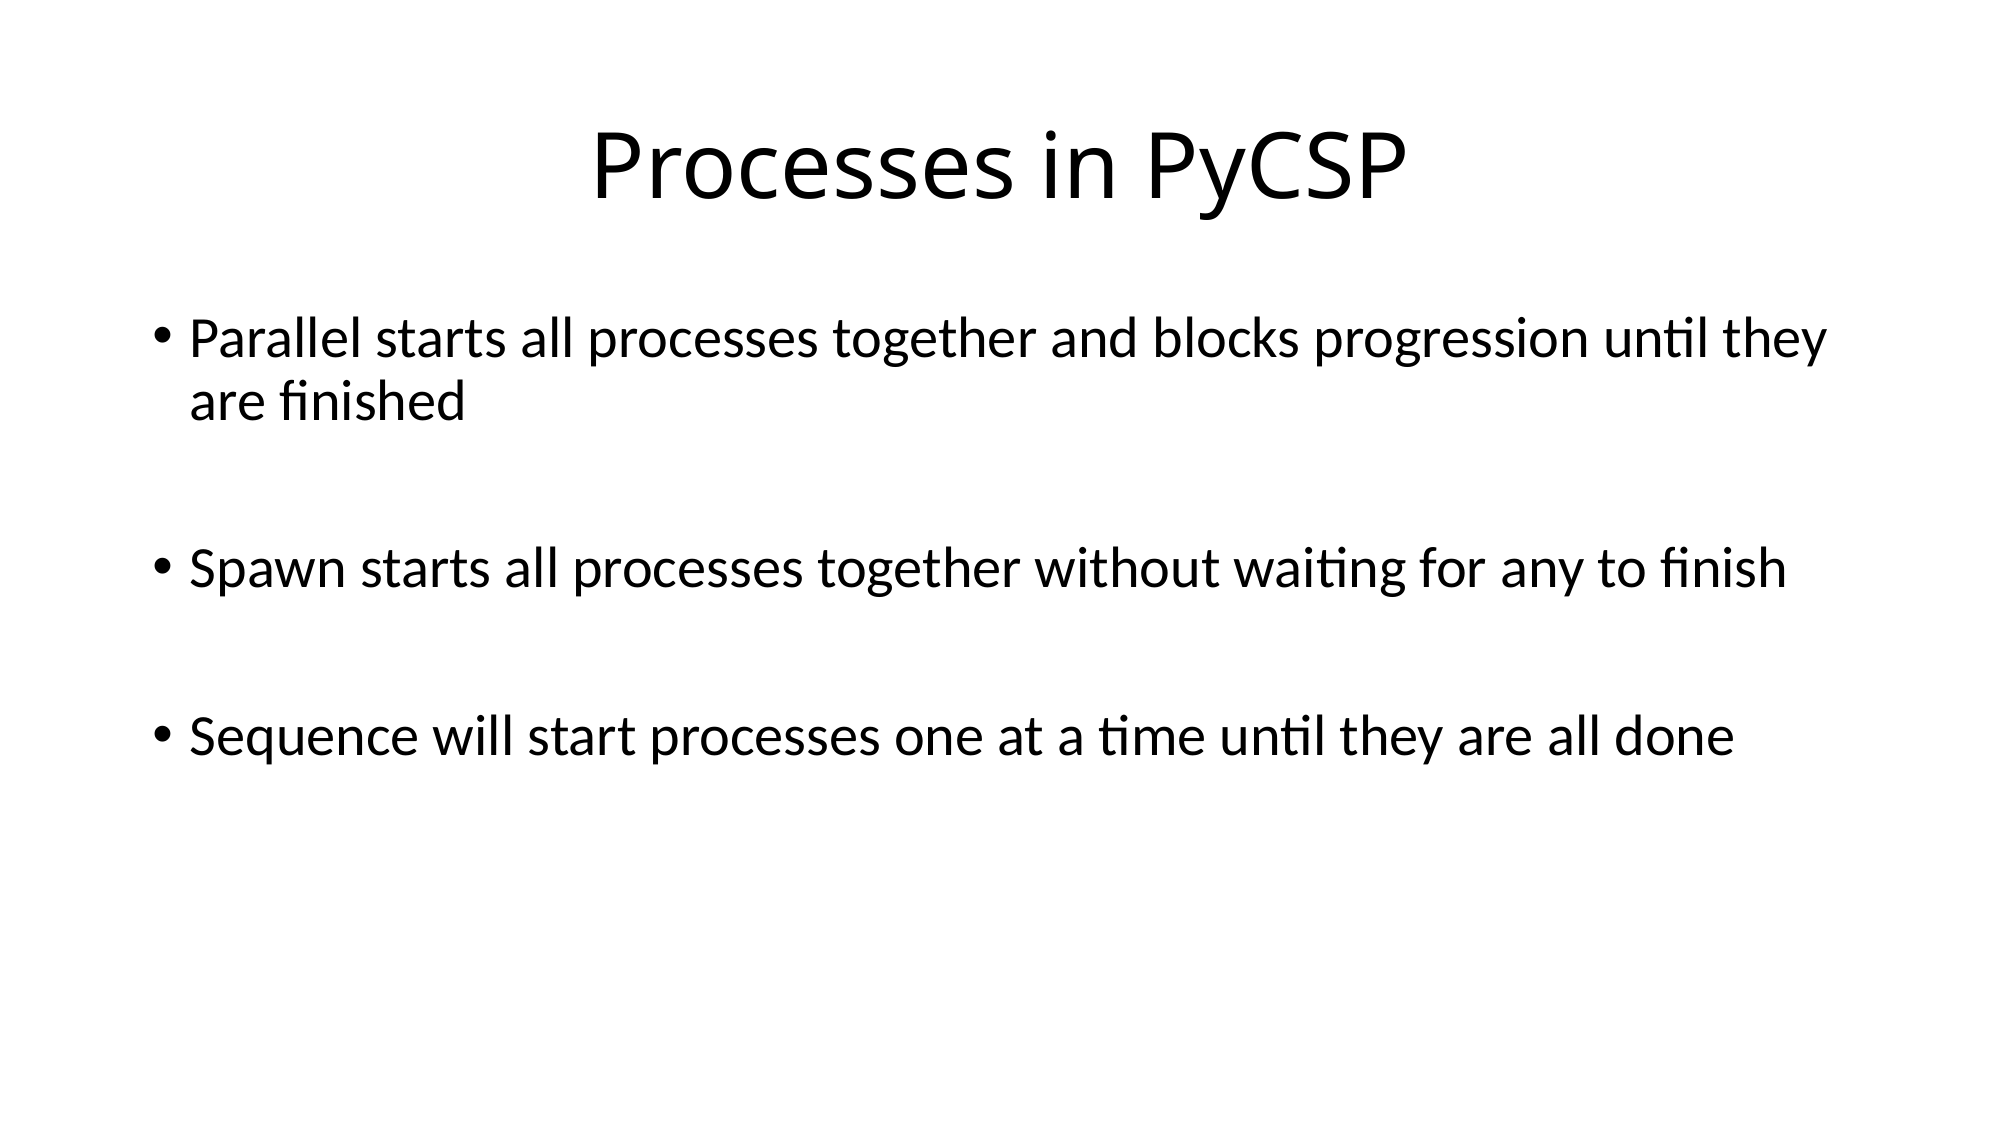

# Processes in PyCSP
Parallel starts all processes together and blocks progression until they are finished
Spawn starts all processes together without waiting for any to finish
Sequence will start processes one at a time until they are all done